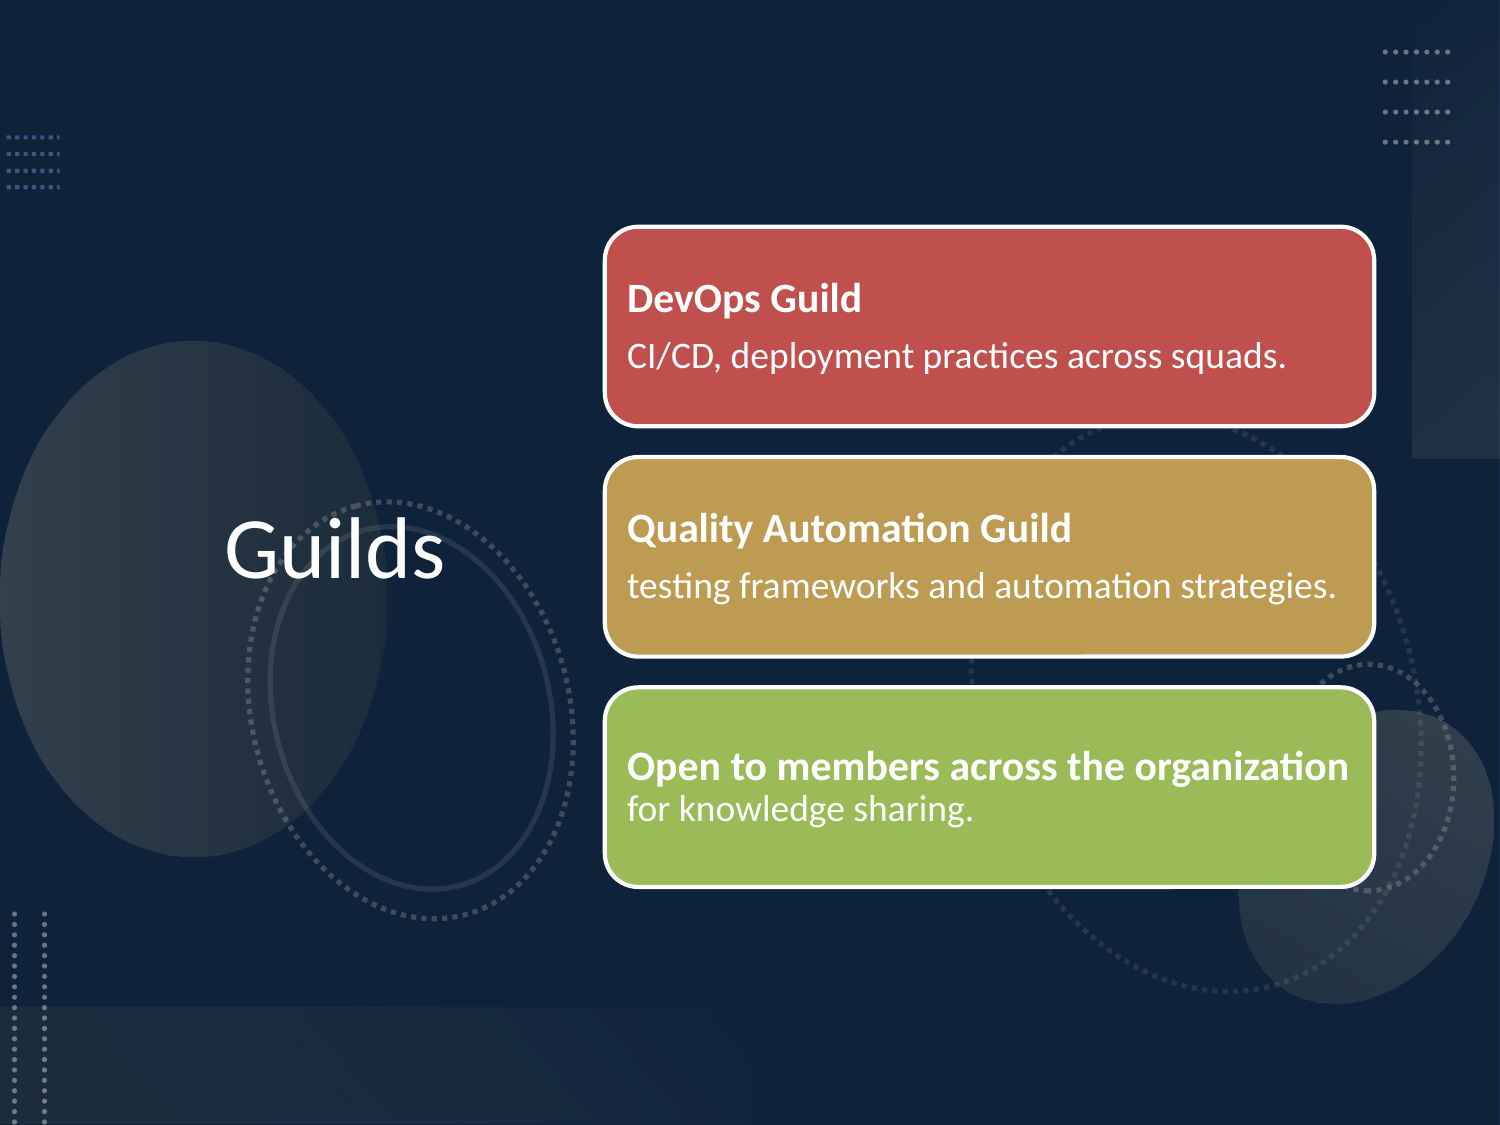

# Guilds
DevOps Guild
CI/CD, deployment practices across squads.
Quality Automation Guild
testing frameworks and automation strategies.
Open to members across the organization for knowledge sharing.